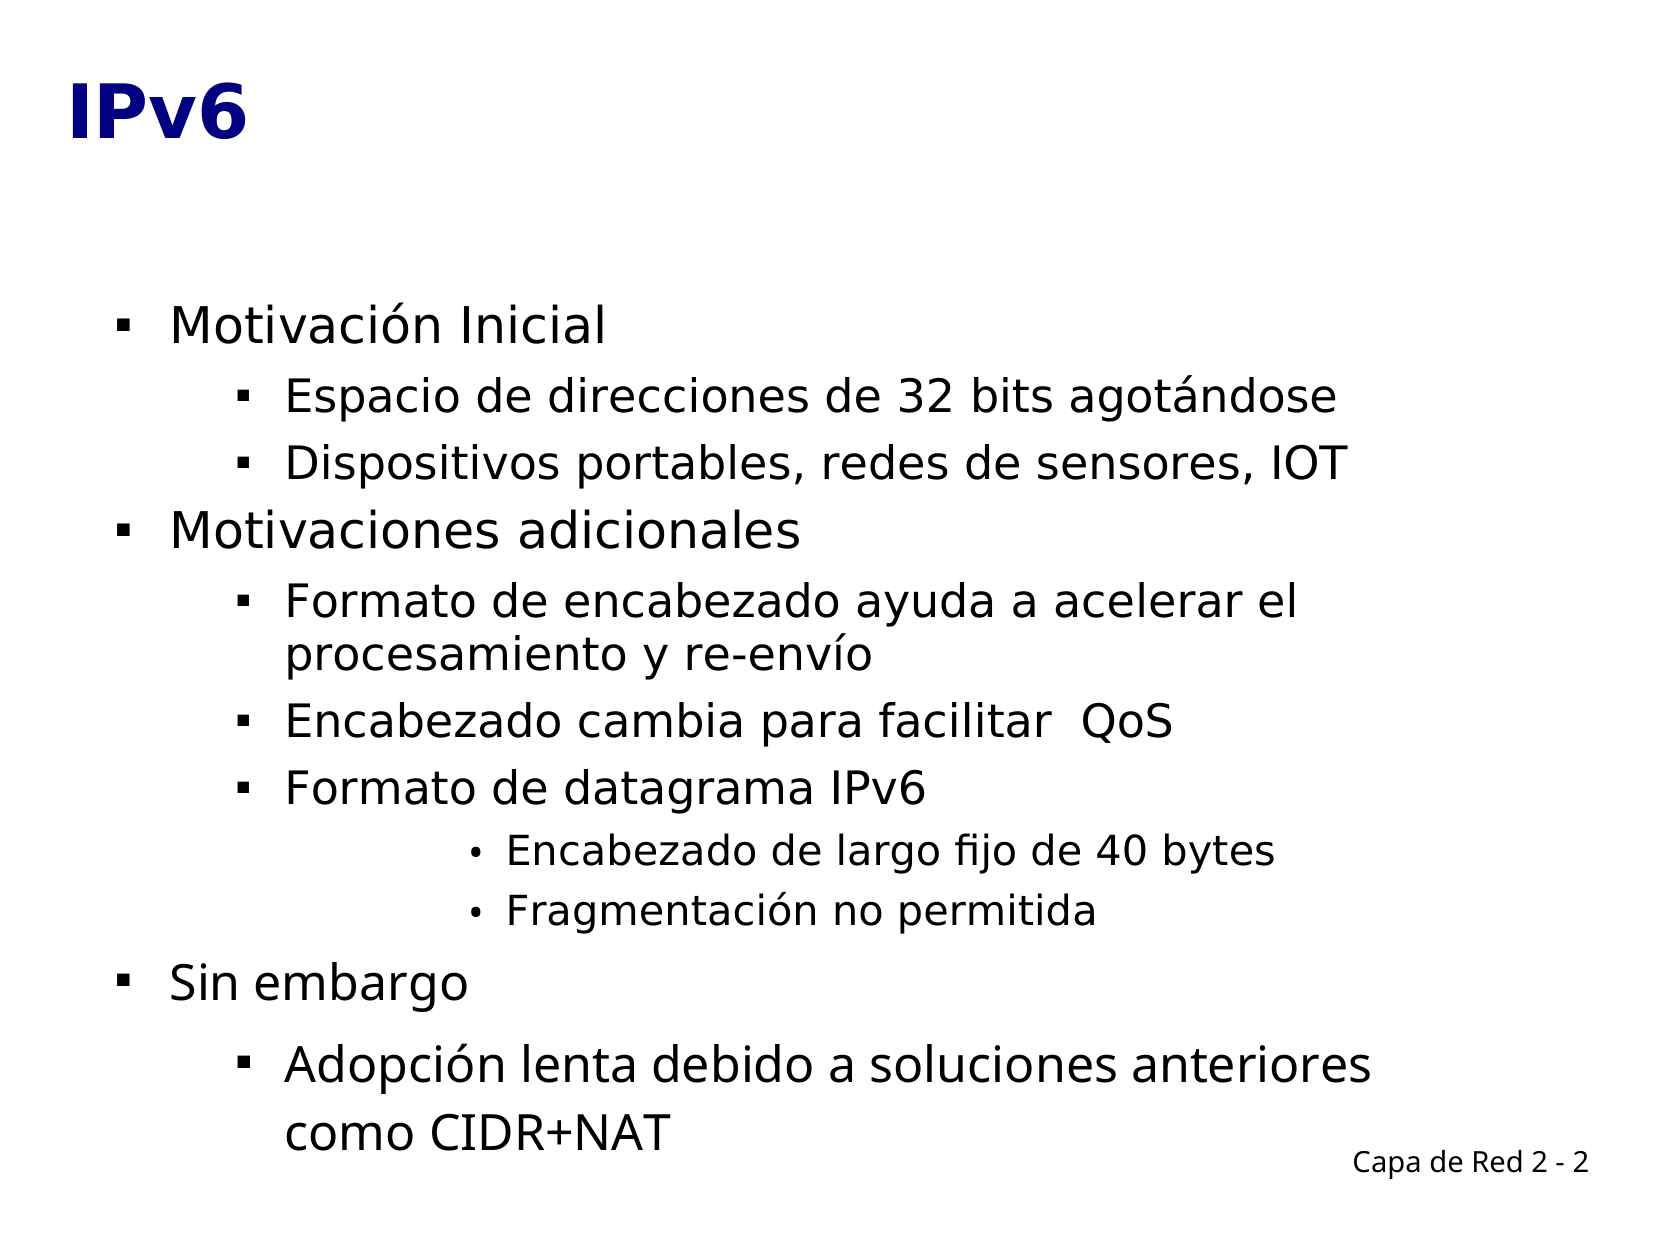

# IPv6
Motivación Inicial
Espacio de direcciones de 32 bits agotándose
Dispositivos portables, redes de sensores, IOT
Motivaciones adicionales
Formato de encabezado ayuda a acelerar el procesamiento y re-envío
Encabezado cambia para facilitar QoS
Formato de datagrama IPv6
Encabezado de largo fijo de 40 bytes
Fragmentación no permitida
Sin embargo
Adopción lenta debido a soluciones anteriores como CIDR+NAT